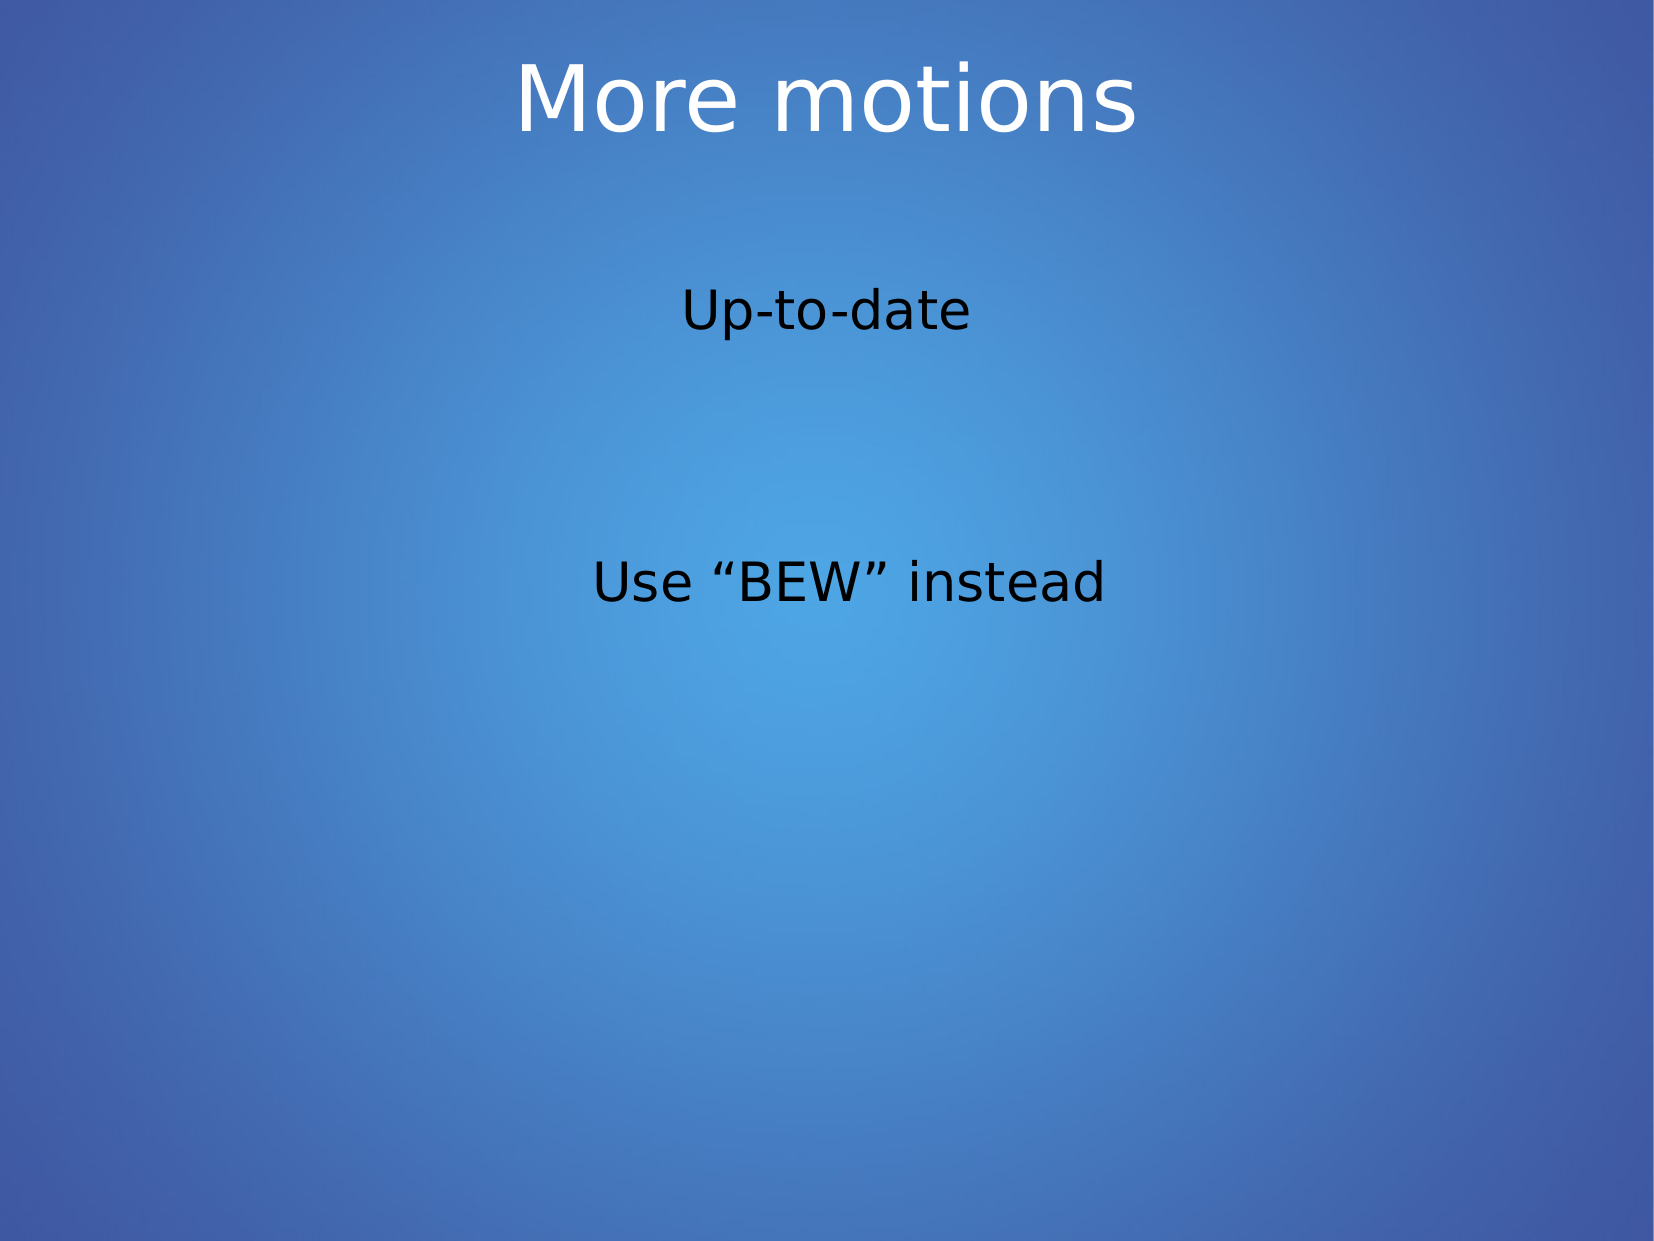

# More motions
Up-to-date
Use “BEW” instead